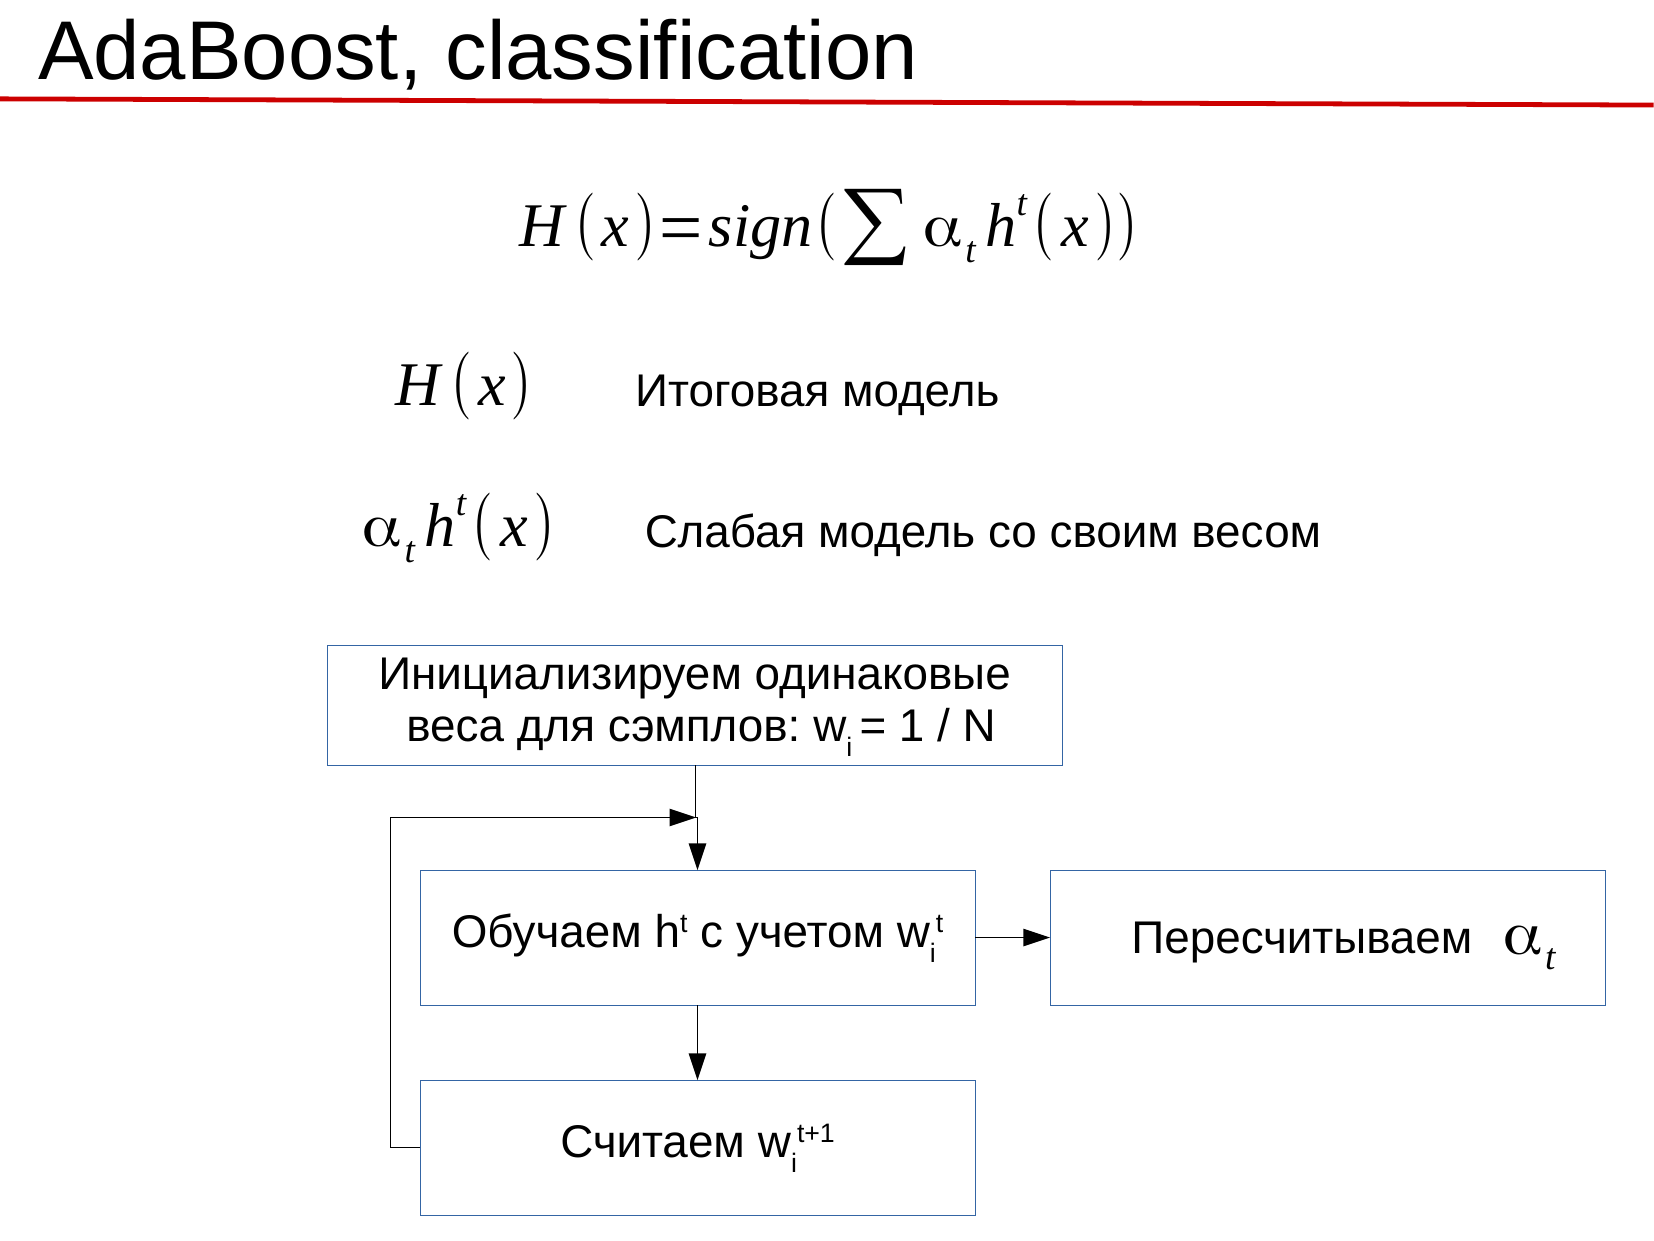

# AdaBoost, classification
Итоговая модель
Слабая модель со своим весом
Инициализируем одинаковые
 веса для сэмплов: wi = 1 / N
Обучаем ht с учетом wit
Пересчитываем
Считаем wit+1